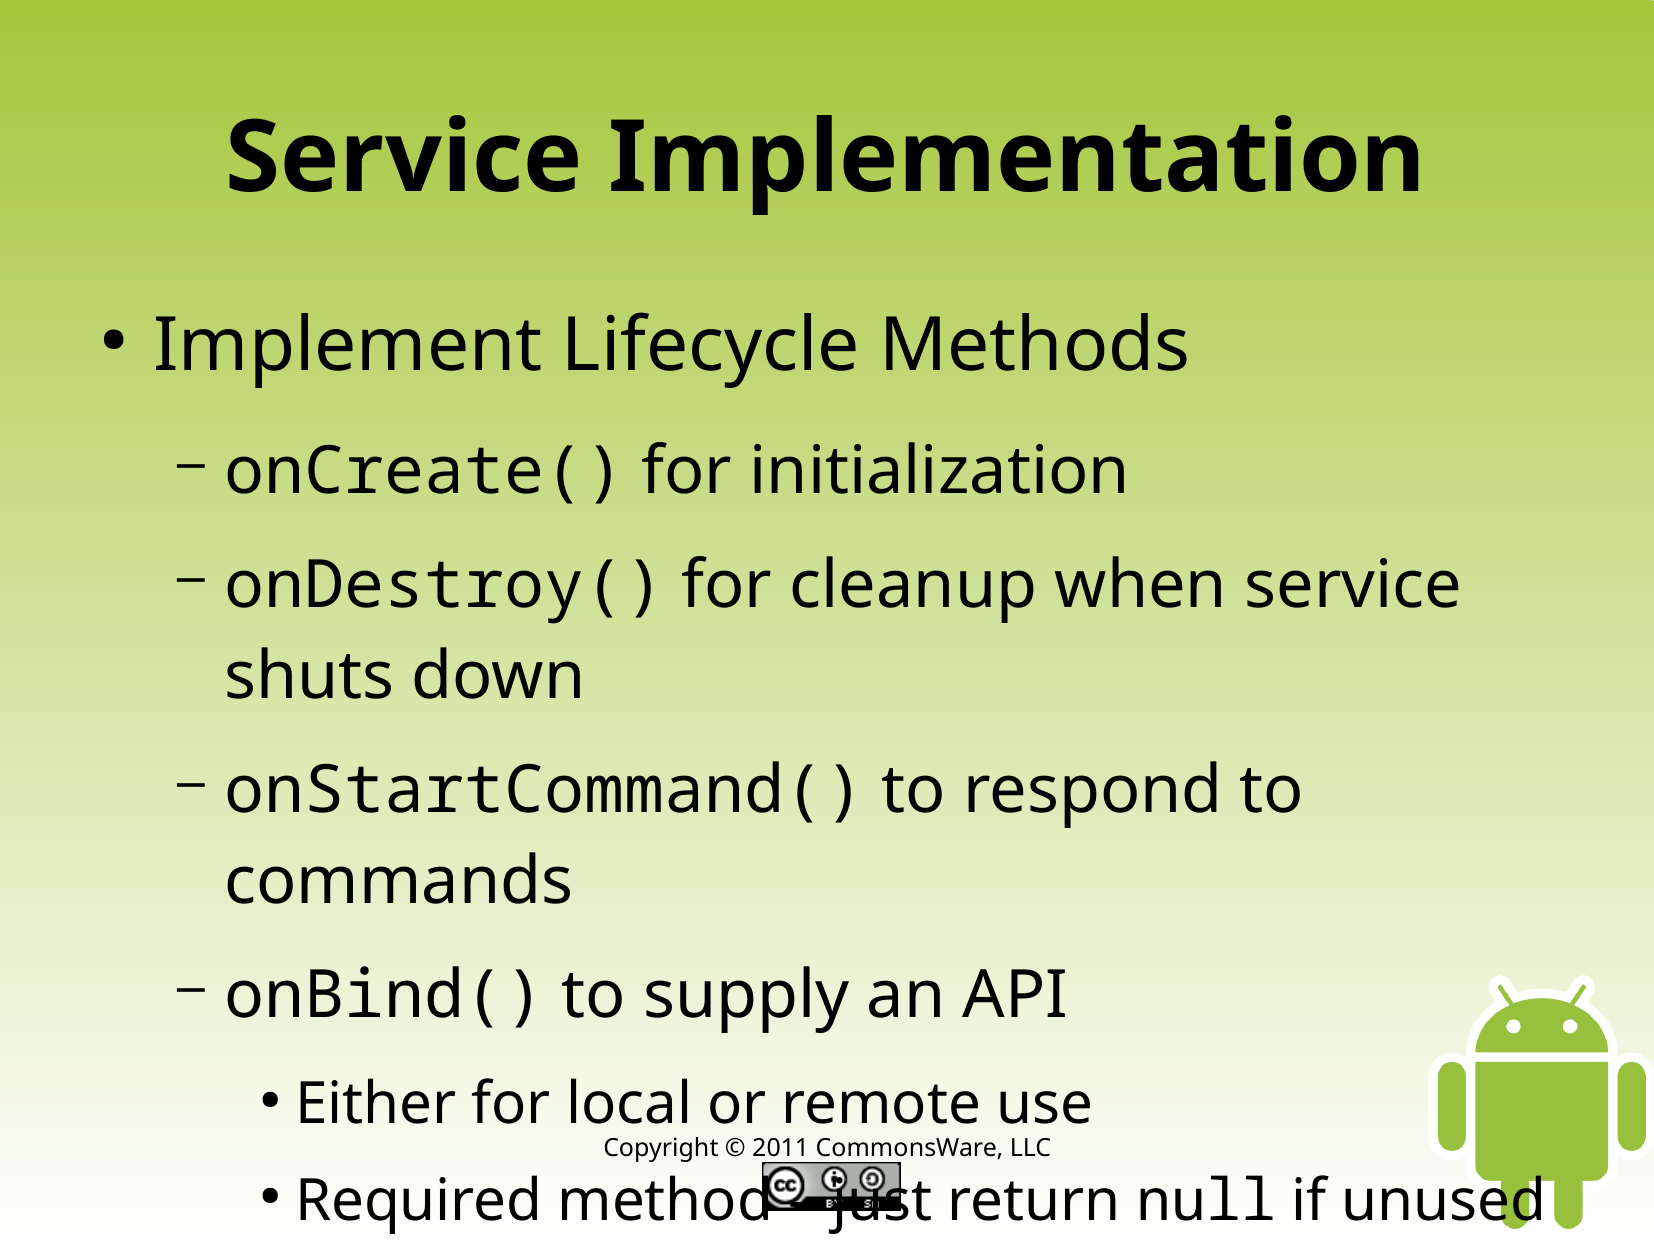

# Service Implementation
Implement Lifecycle Methods
onCreate() for initialization
onDestroy() for cleanup when service shuts down
onStartCommand() to respond to commands
onBind() to supply an API
Either for local or remote use
Required method – just return null if unused